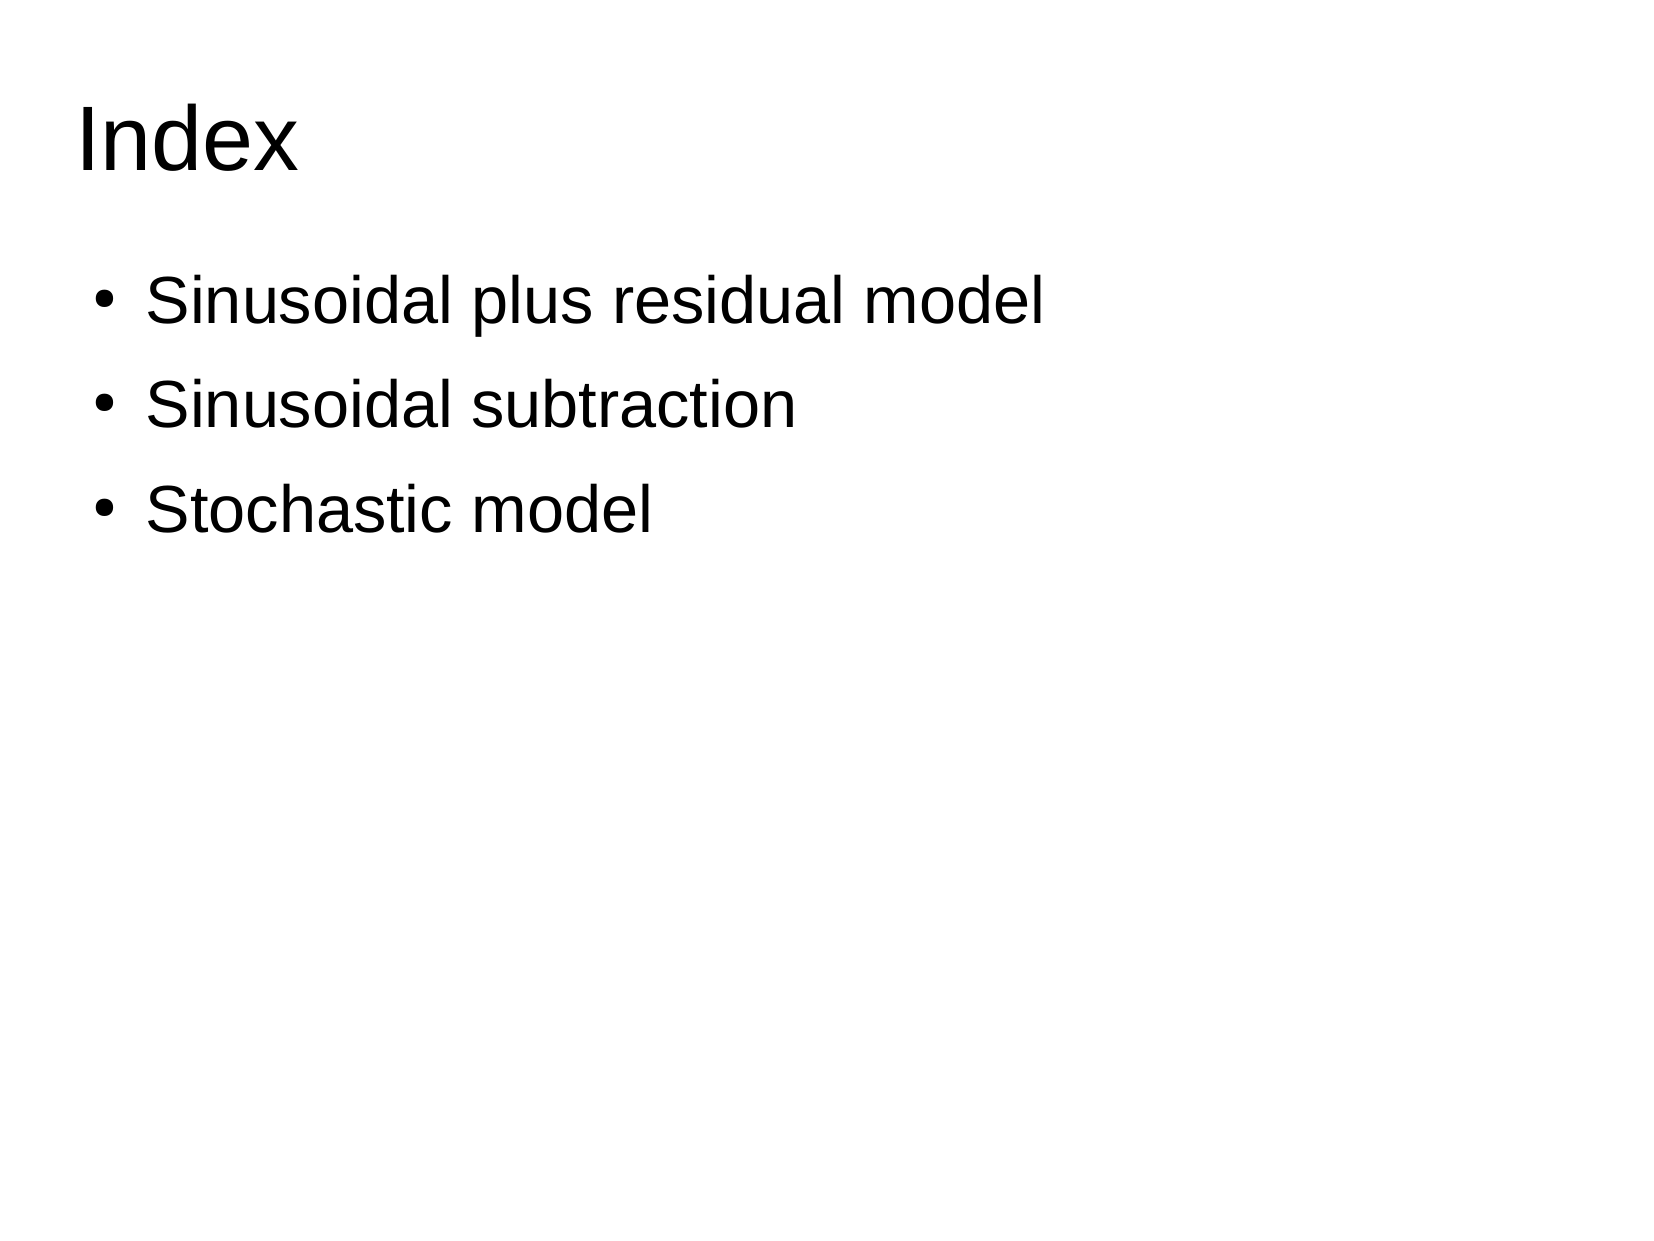

# Index
Sinusoidal plus residual model
Sinusoidal subtraction
Stochastic model